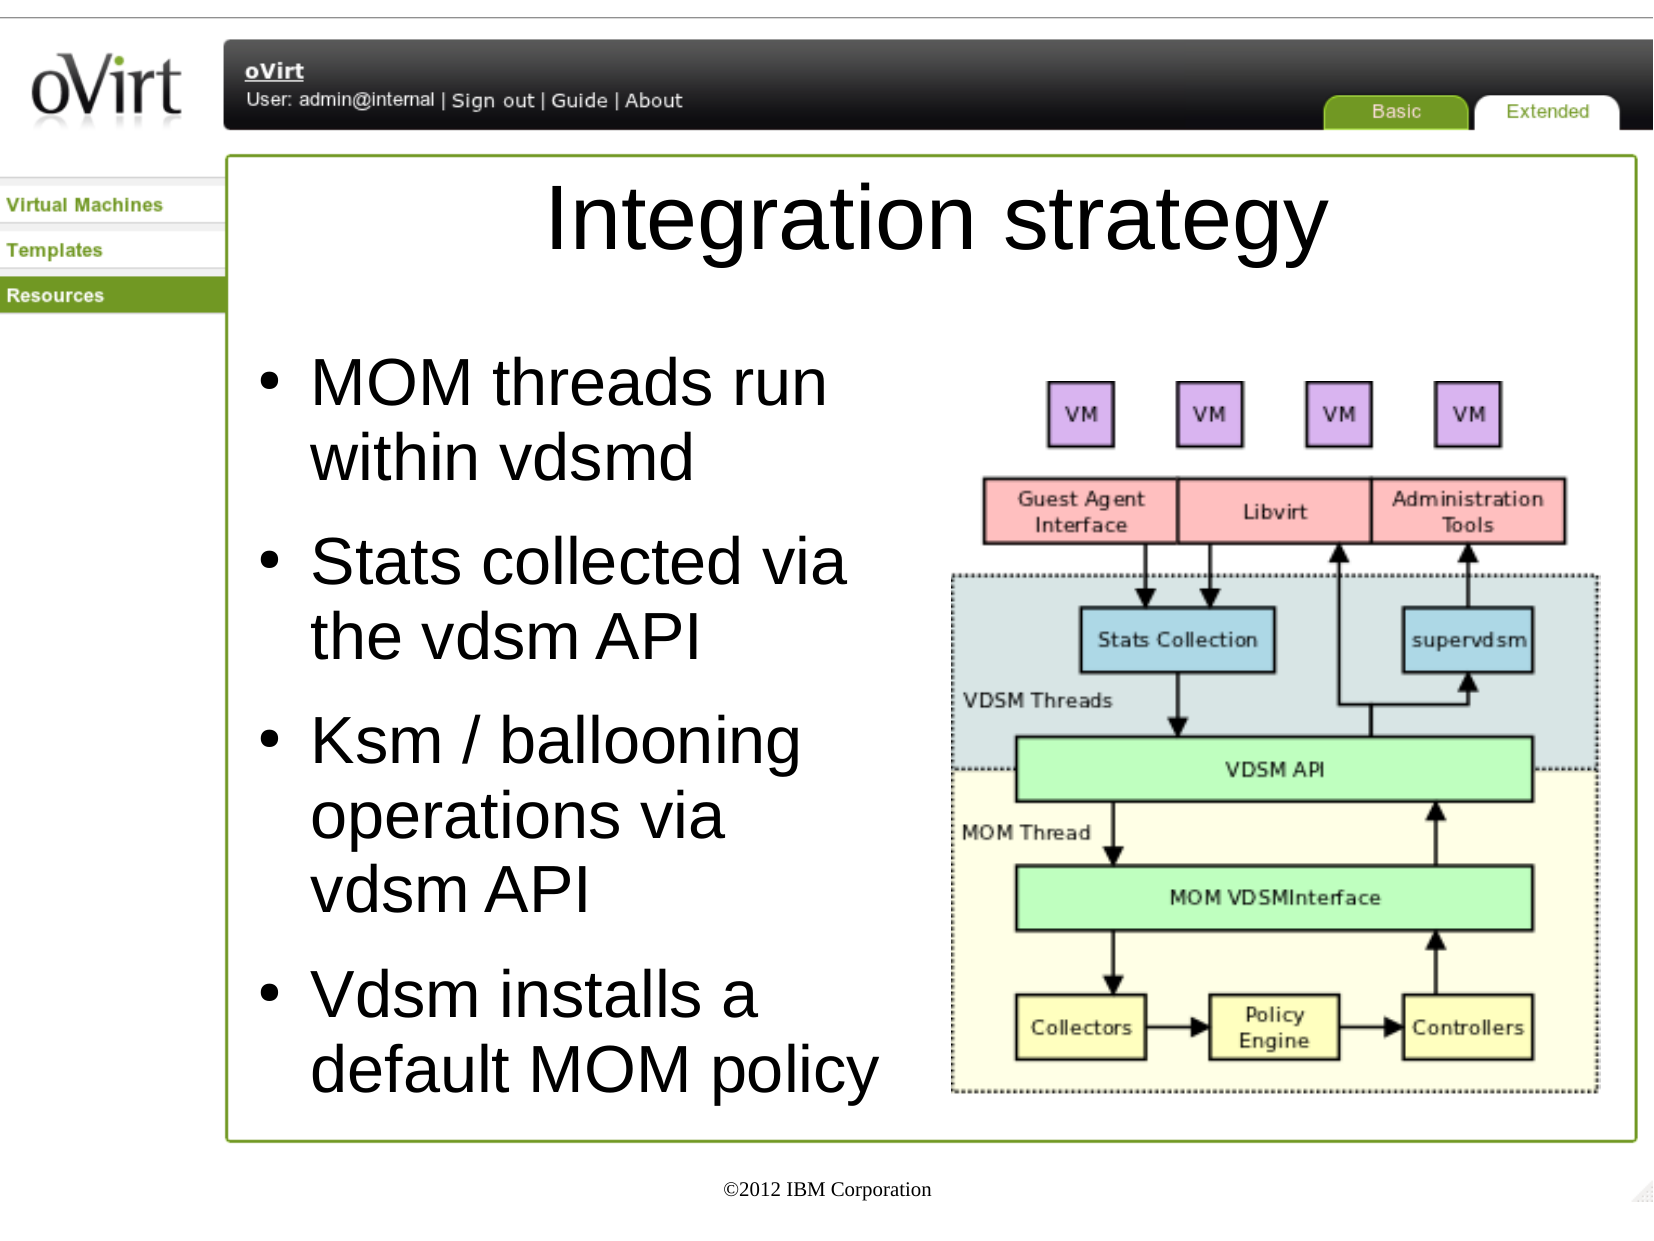

# Integration strategy
MOM threads run within vdsmd
Stats collected via the vdsm API
Ksm / ballooning operations via vdsm API
Vdsm installs a default MOM policy